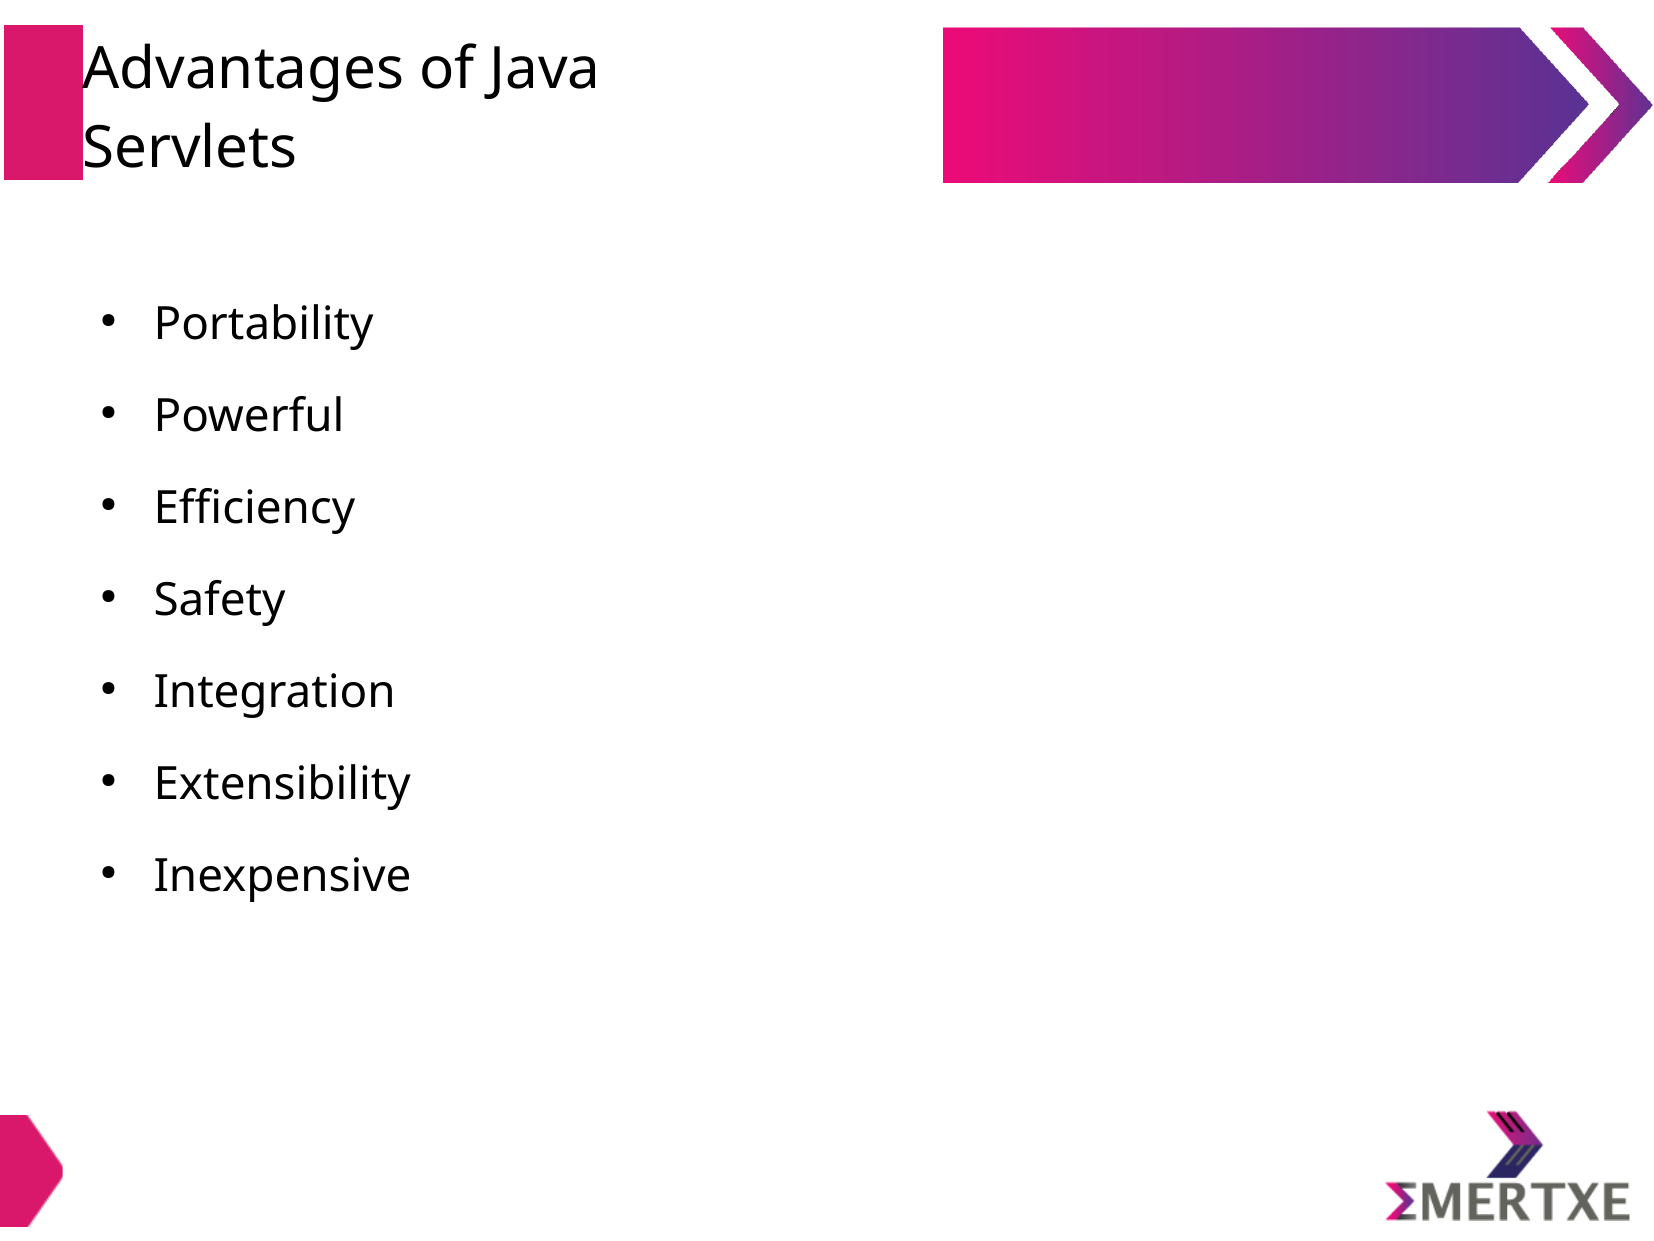

# Advantages of Java Servlets
Portability
Powerful
Efficiency
Safety
Integration
Extensibility
Inexpensive